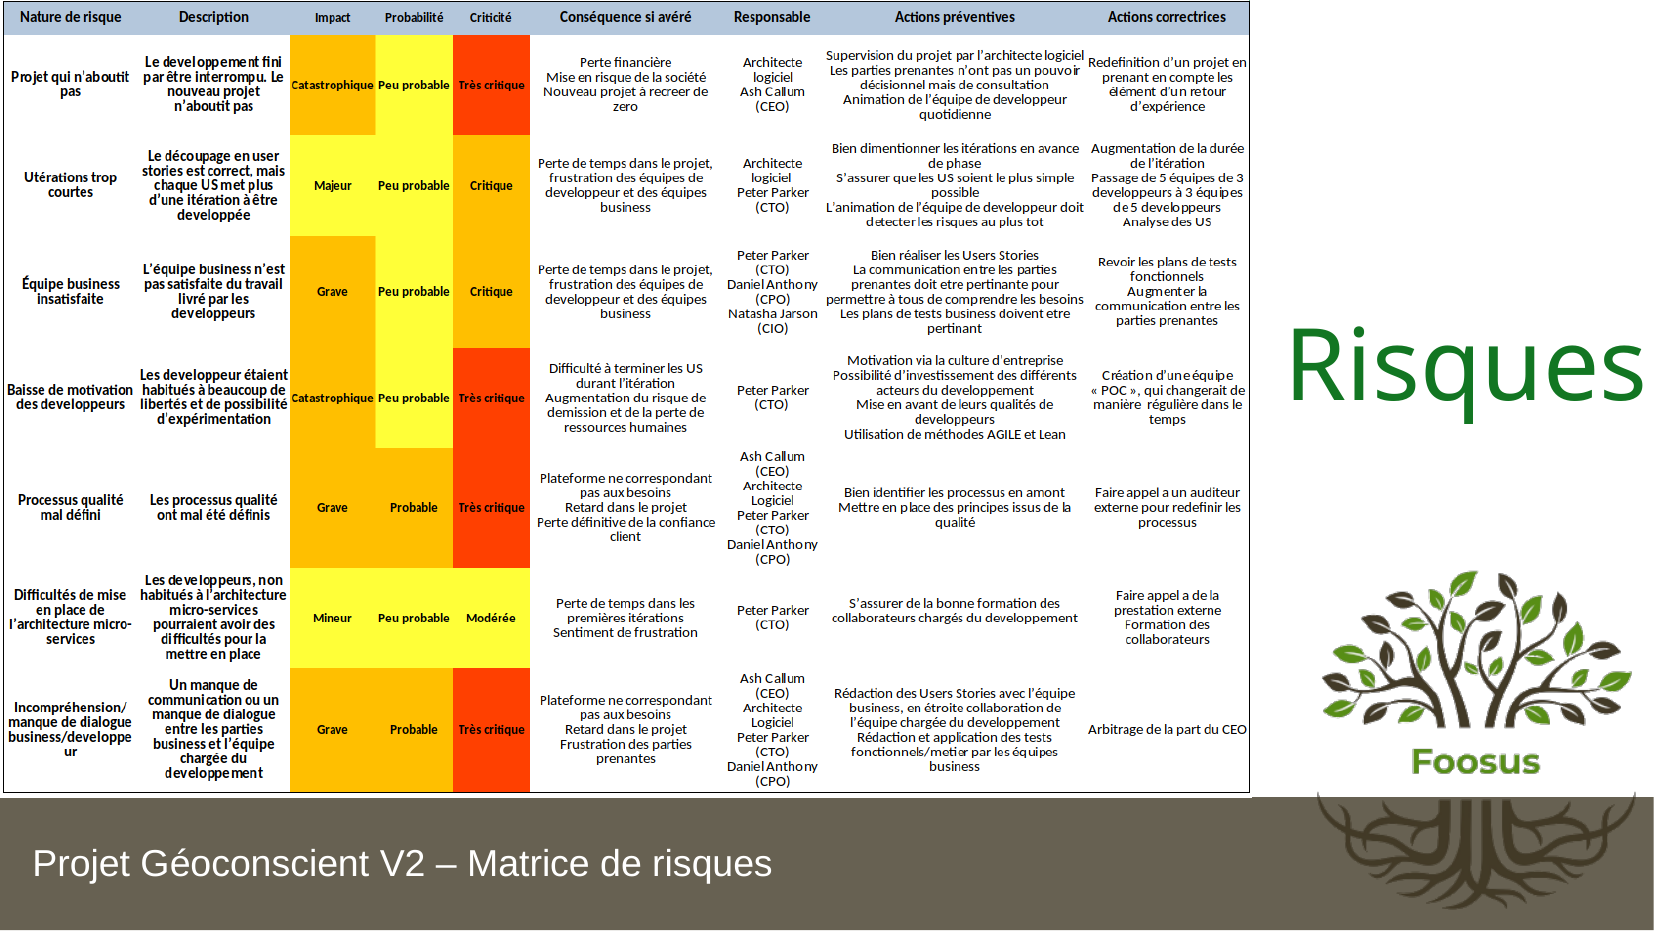

Risques
Projet Géoconscient V2 – Matrice de risques